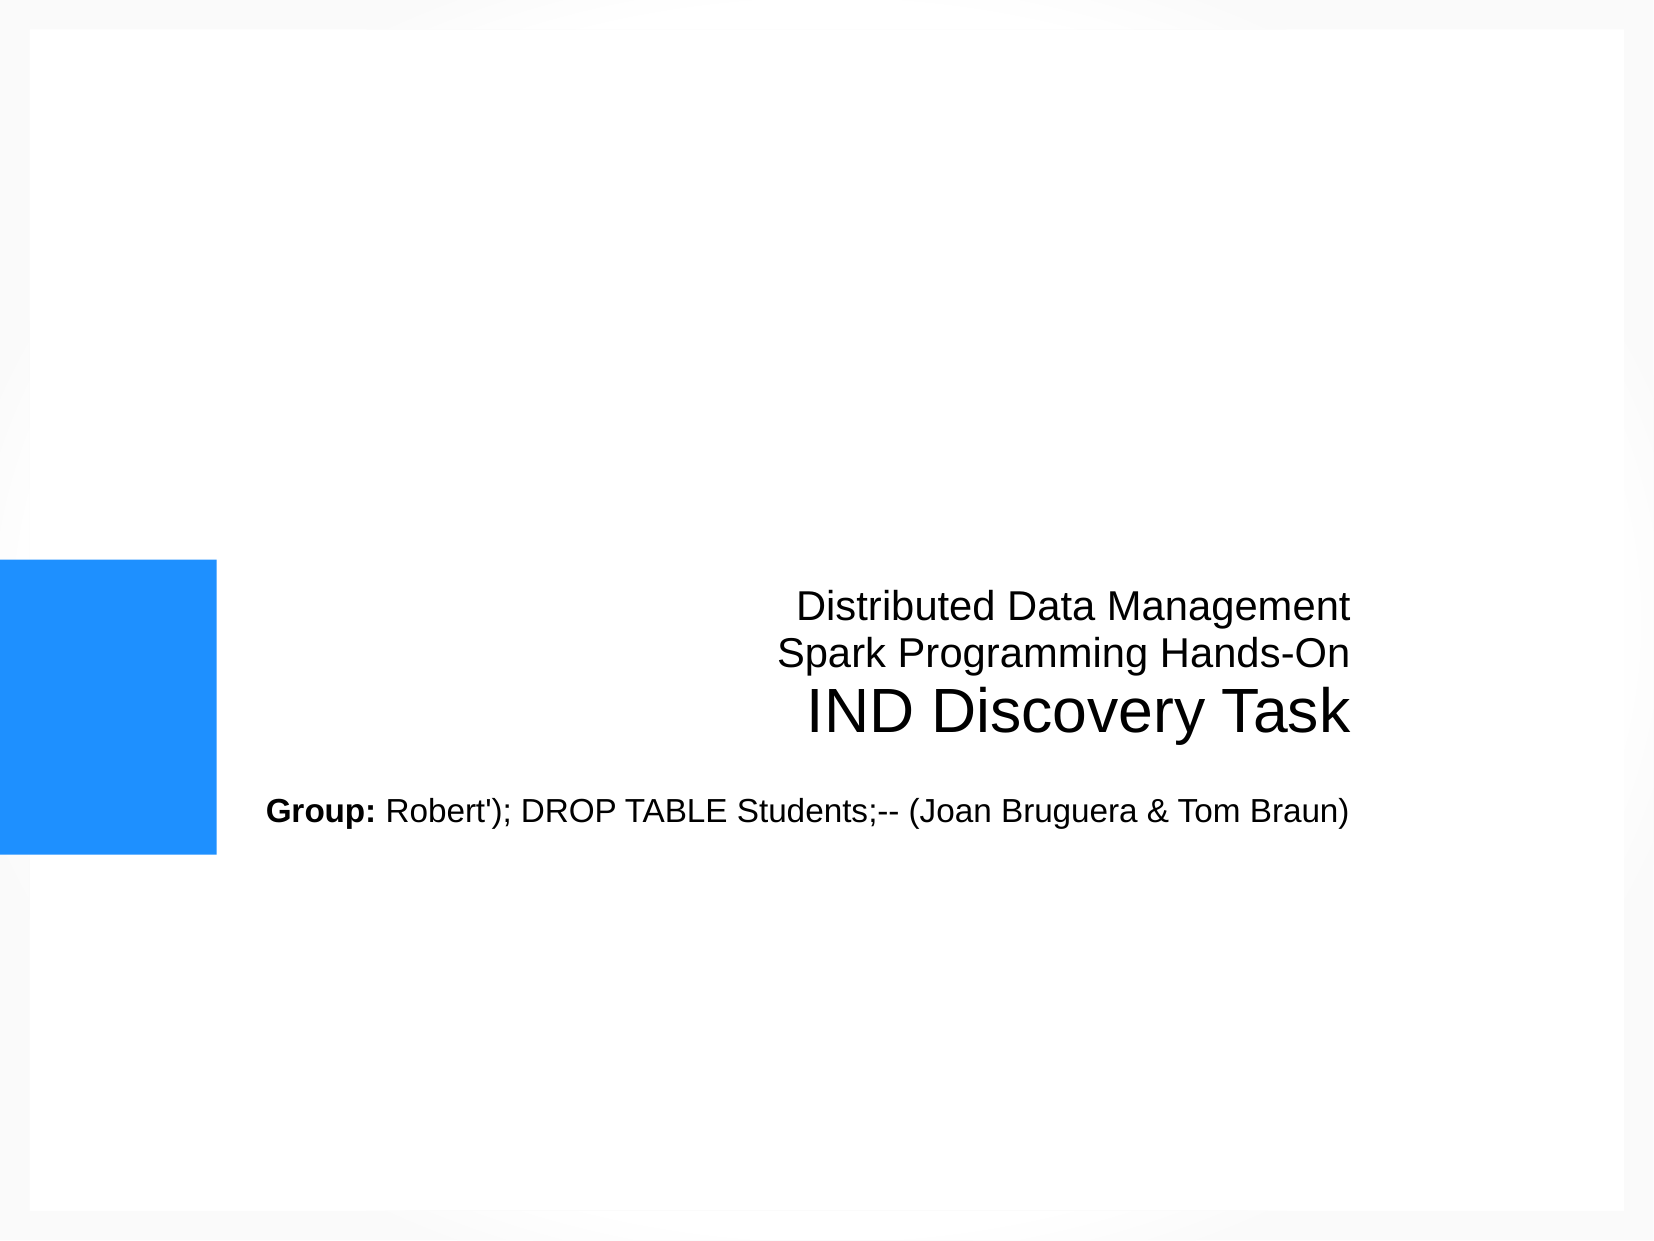

# Distributed Data Management Spark Programming Hands-On IND Discovery Task Group: Robert'); DROP TABLE Students;-- (Joan Bruguera & Tom Braun)